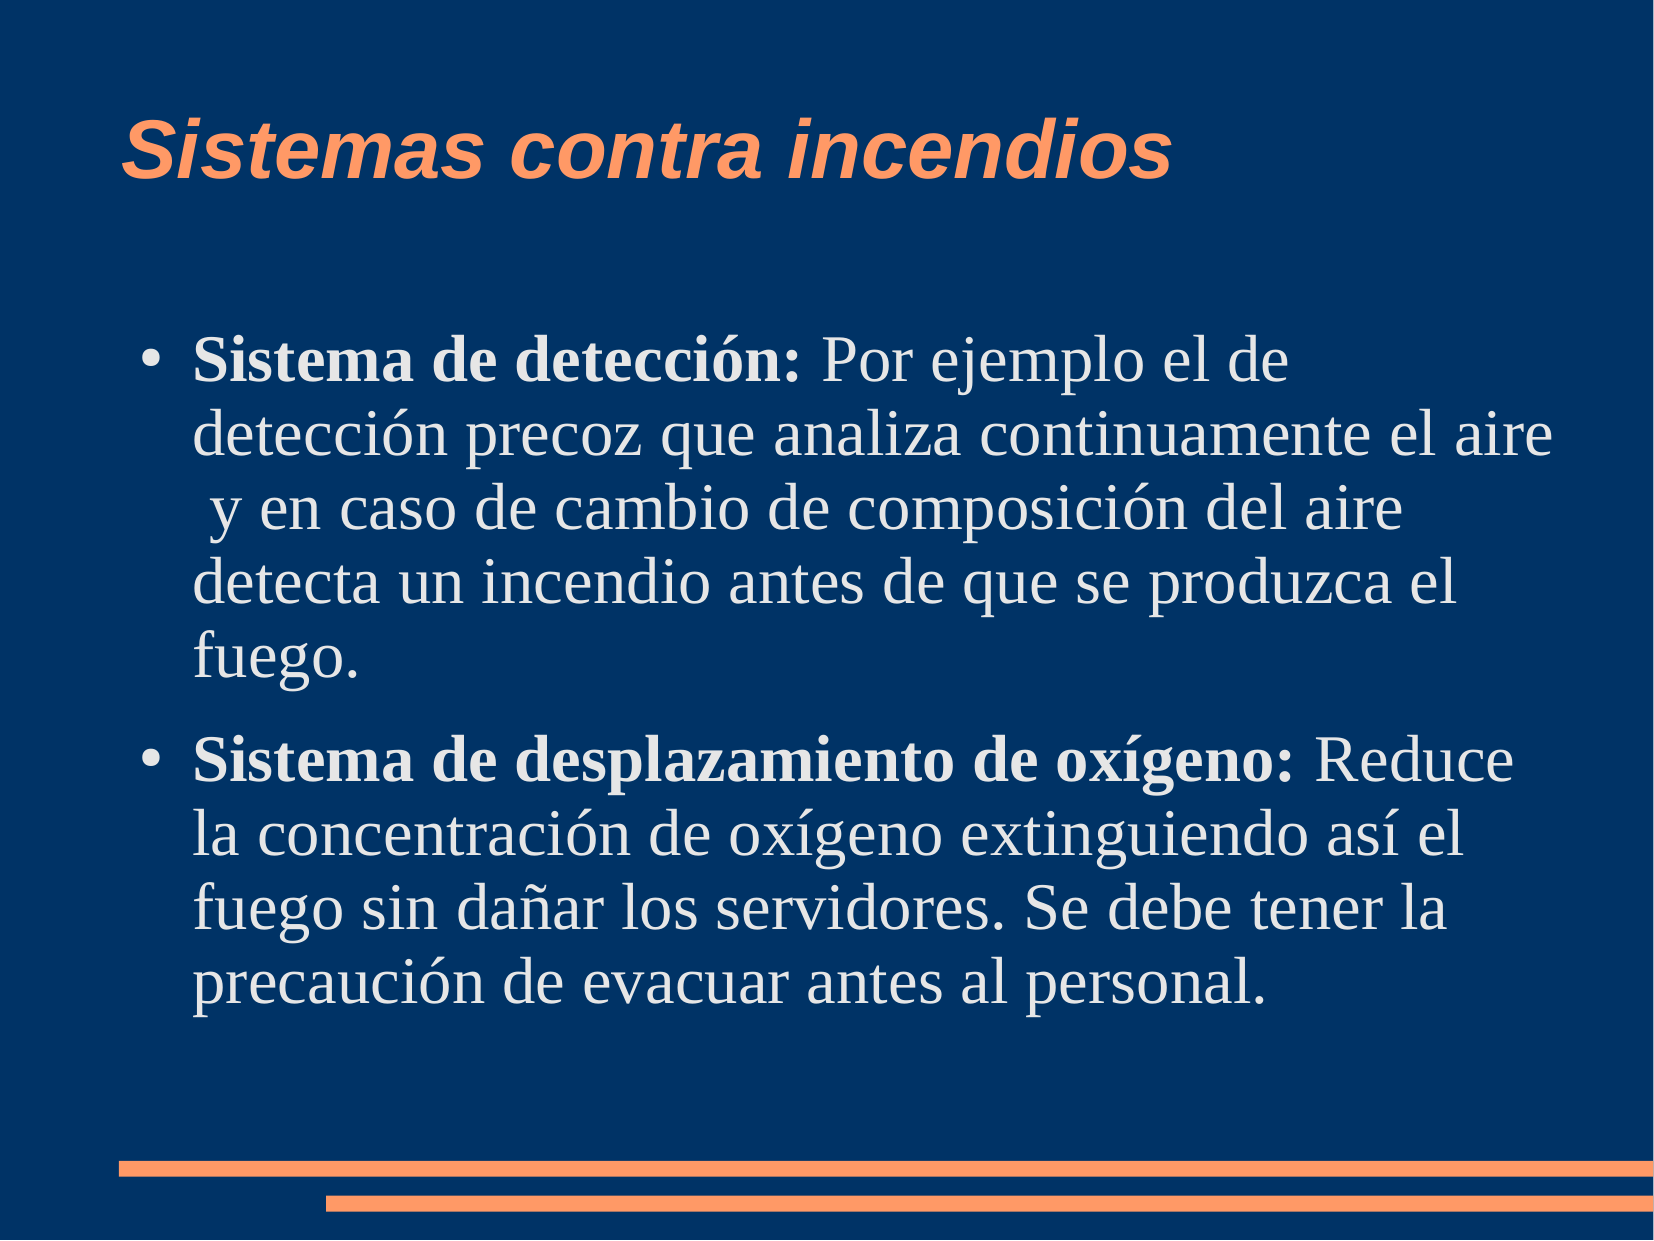

# Sistemas contra incendios
Sistema de detección: Por ejemplo el de detección precoz que analiza continuamente el aire y en caso de cambio de composición del aire detecta un incendio antes de que se produzca el fuego.
Sistema de desplazamiento de oxígeno: Reduce la concentración de oxígeno extinguiendo así el fuego sin dañar los servidores. Se debe tener la precaución de evacuar antes al personal.